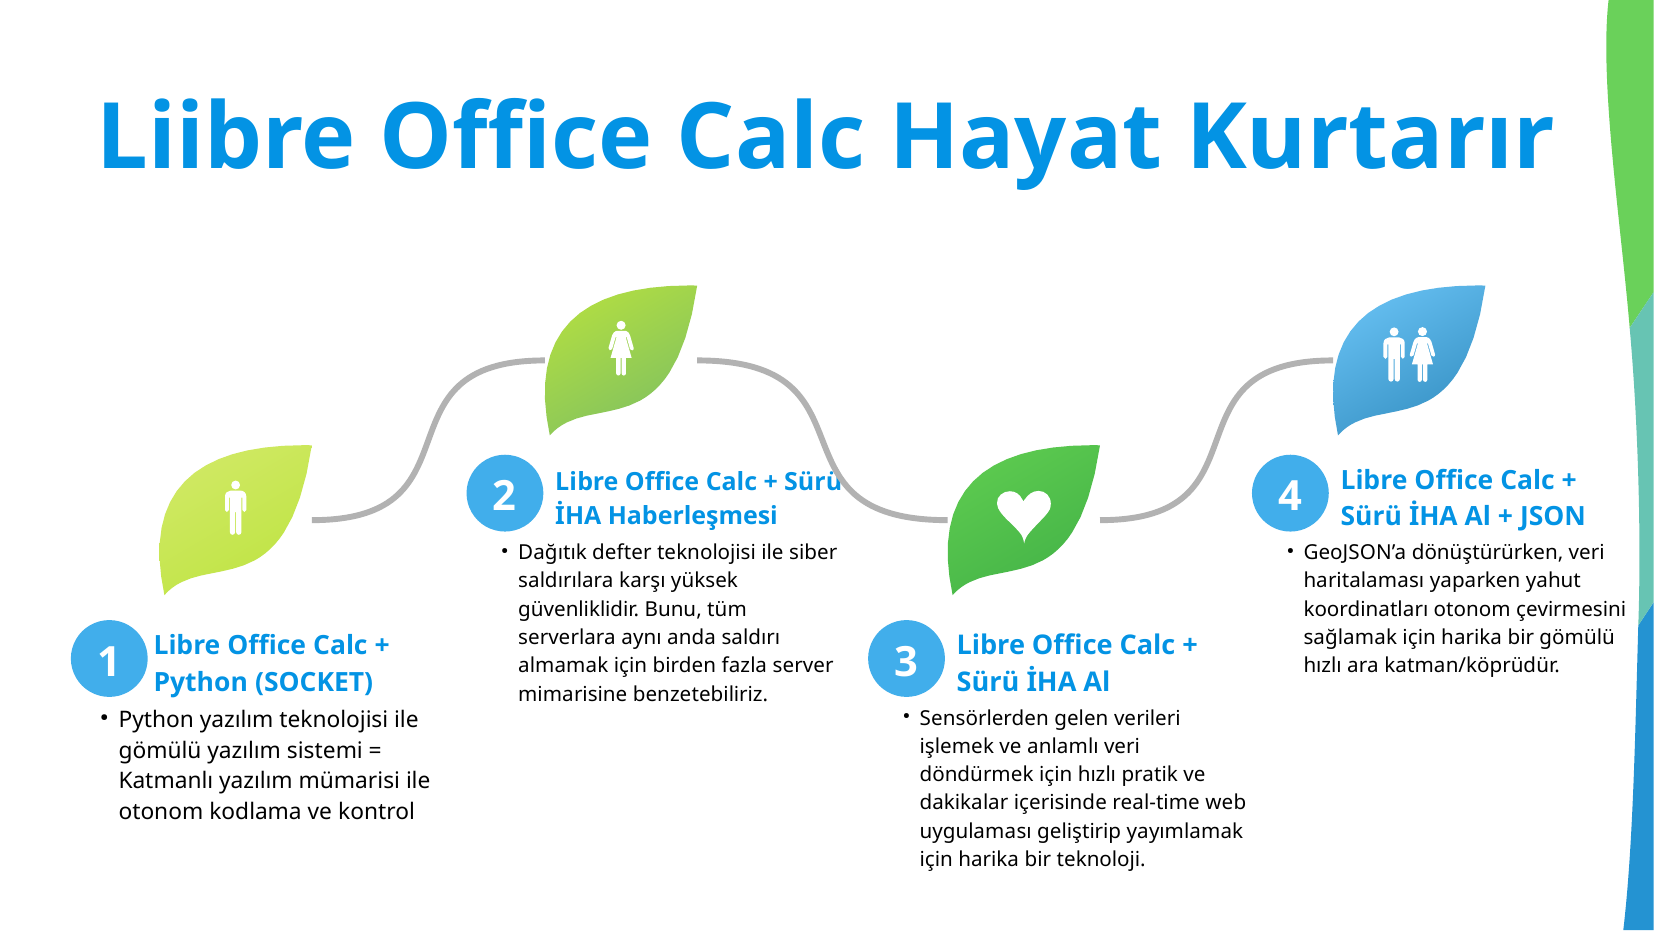

Liibre Office Calc Hayat Kurtarır
2
4
Libre Office Calc + Sürü İHA Haberleşmesi
Libre Office Calc + Sürü İHA Al + JSON
Dağıtık defter teknolojisi ile siber saldırılara karşı yüksek güvenliklidir. Bunu, tüm serverlara aynı anda saldırı almamak için birden fazla server mimarisine benzetebiliriz.
GeoJSON’a dönüştürürken, veri haritalaması yaparken yahut koordinatları otonom çevirmesini sağlamak için harika bir gömülü hızlı ara katman/köprüdür.
1
3
# Libre Office Calc + Python (SOCKET)
Libre Office Calc + Sürü İHA Al
Python yazılım teknolojisi ile gömülü yazılım sistemi = Katmanlı yazılım mümarisi ile otonom kodlama ve kontrol
Sensörlerden gelen verileri işlemek ve anlamlı veri döndürmek için hızlı pratik ve dakikalar içerisinde real-time web uygulaması geliştirip yayımlamak için harika bir teknoloji.